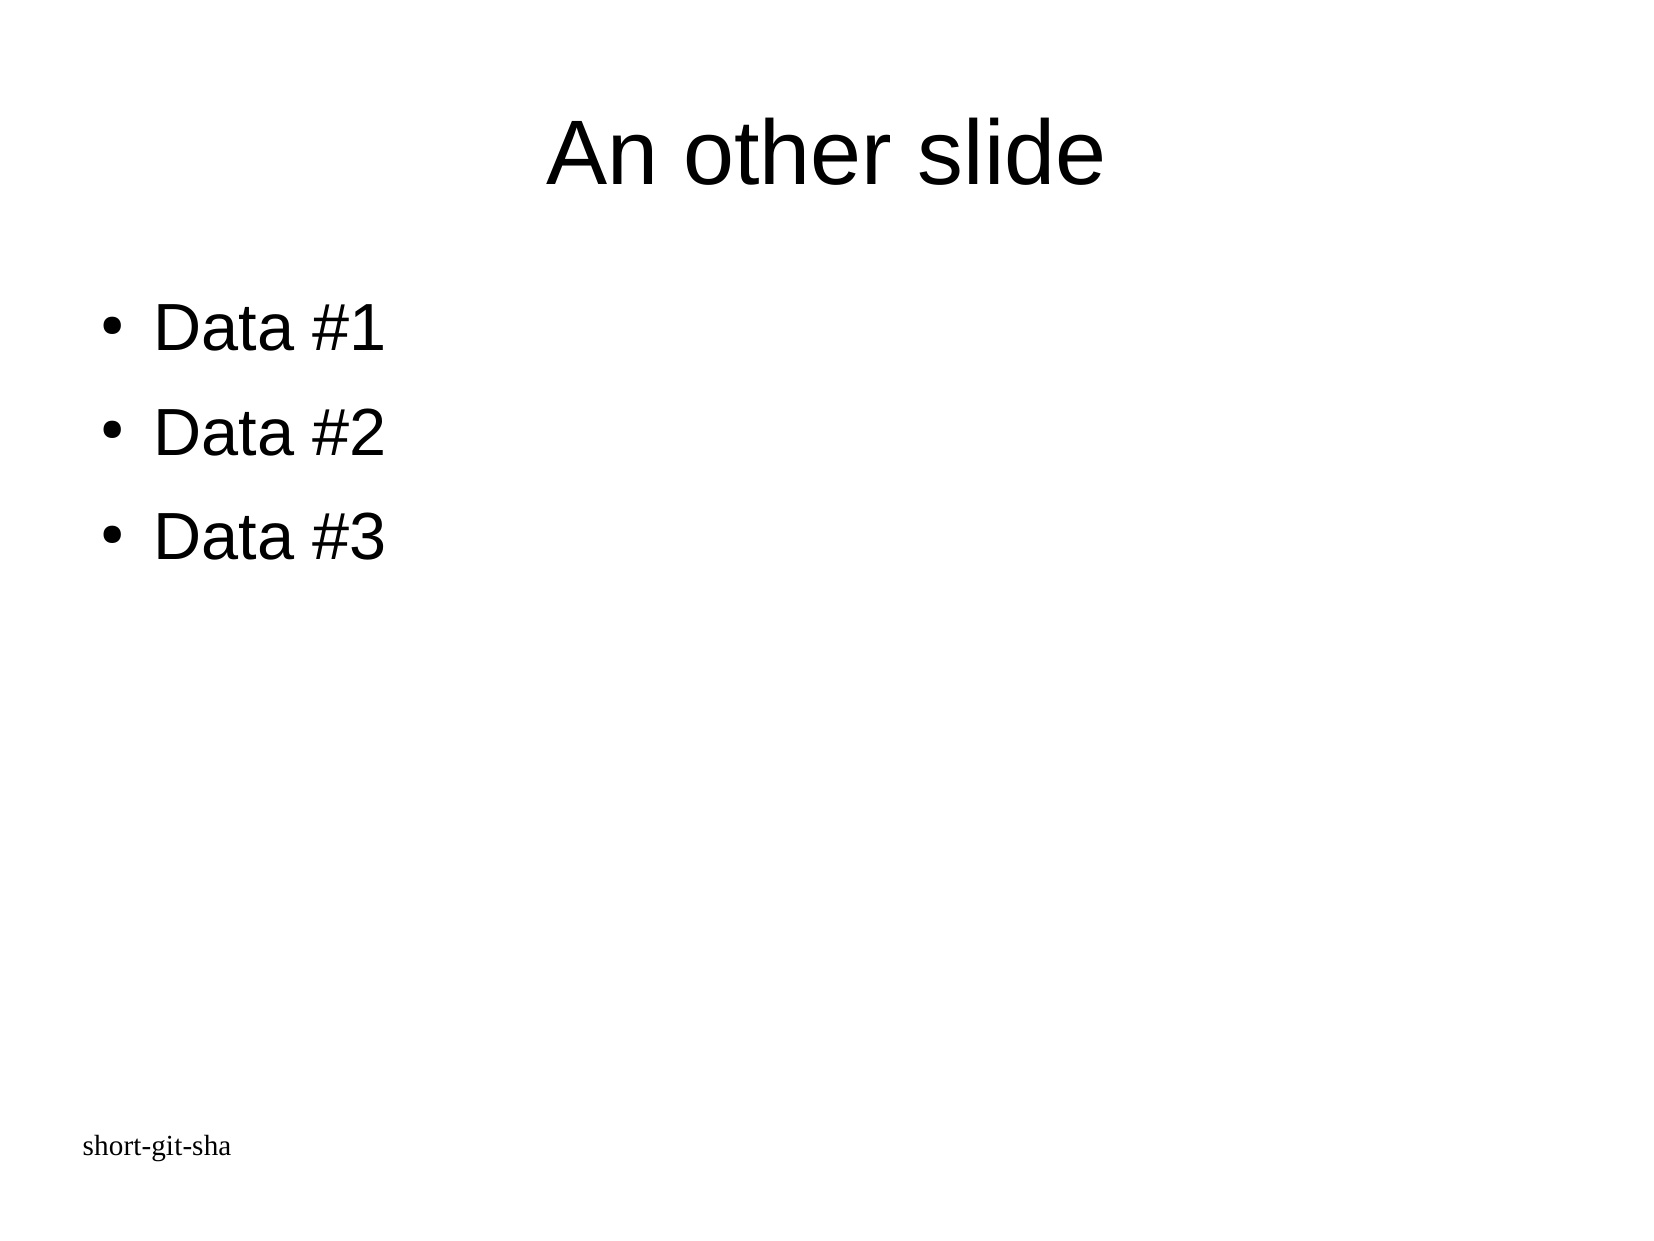

# An other slide
Data #1
Data #2
Data #3
short-git-sha